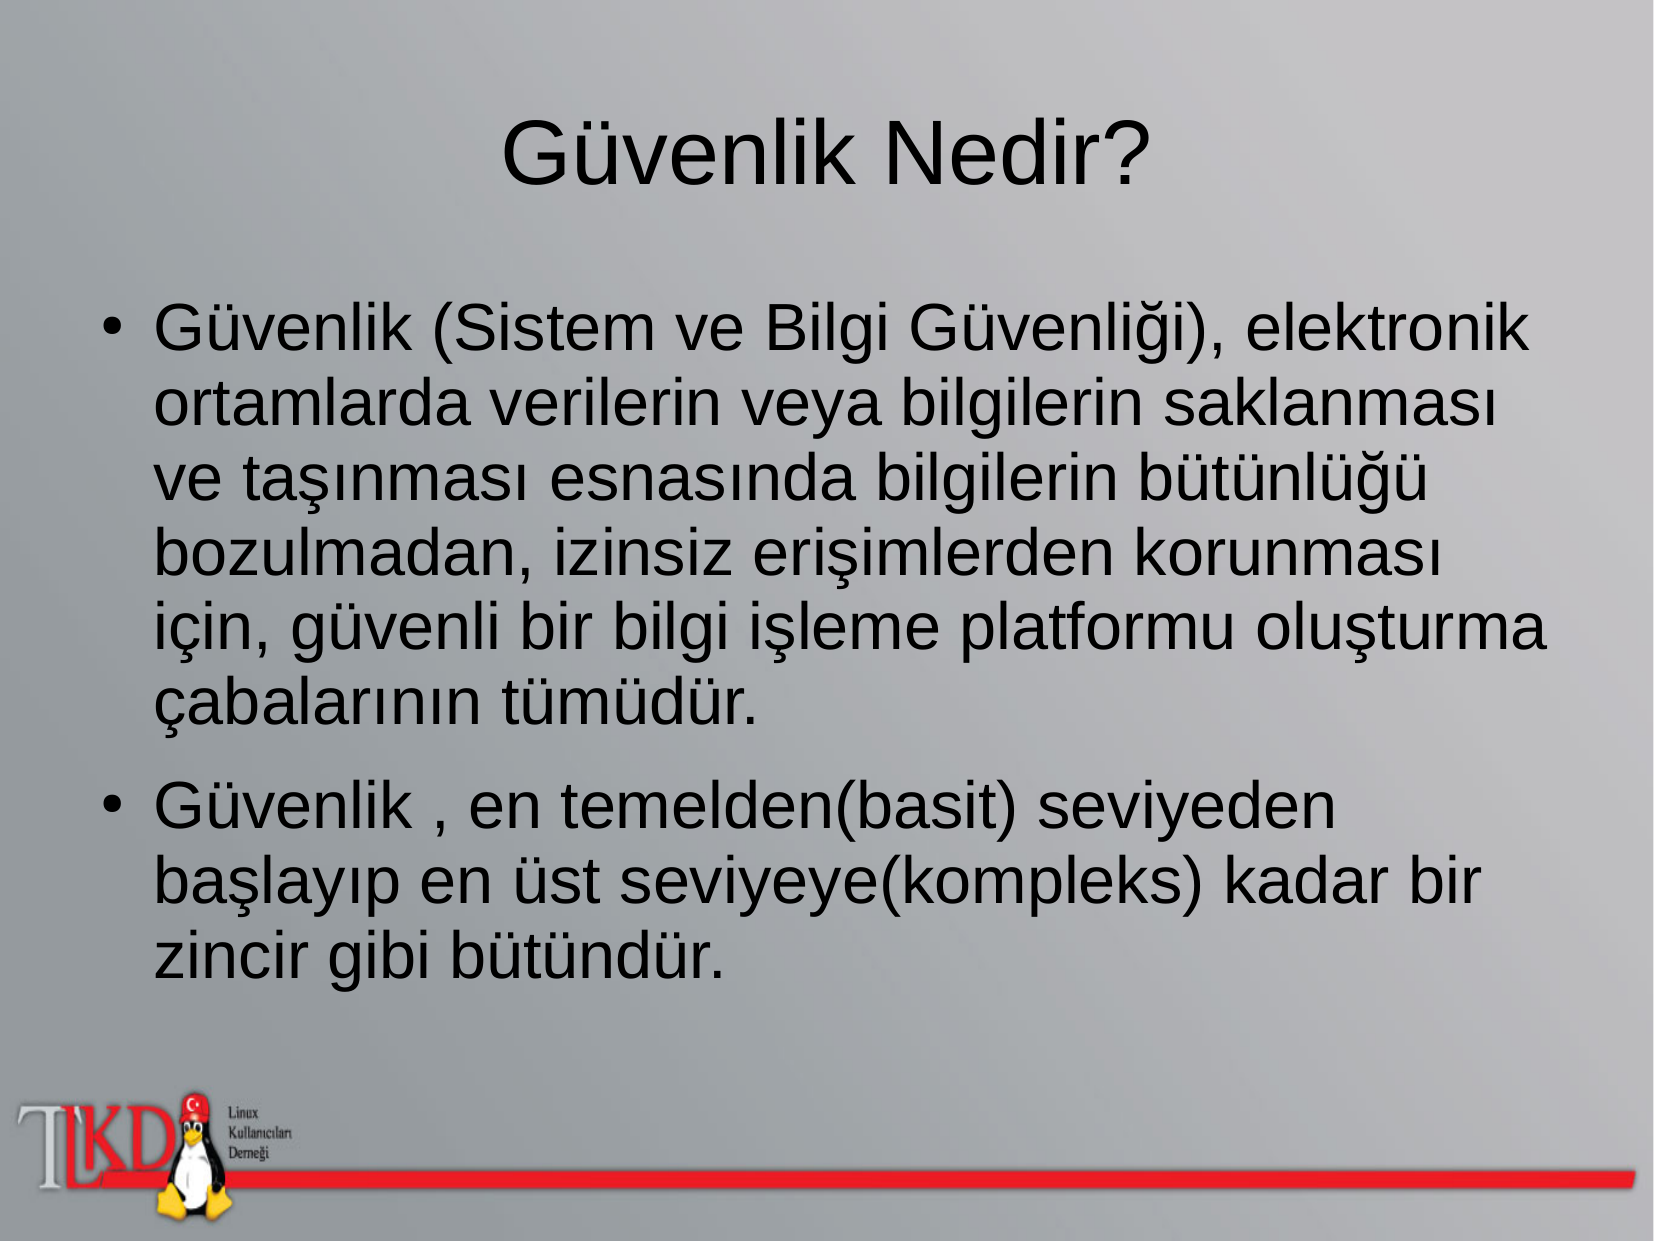

# Güvenlik Nedir?
Güvenlik (Sistem ve Bilgi Güvenliği), elektronik ortamlarda verilerin veya bilgilerin saklanması ve taşınması esnasında bilgilerin bütünlüğü bozulmadan, izinsiz erişimlerden korunması için, güvenli bir bilgi işleme platformu oluşturma çabalarının tümüdür.
Güvenlik , en temelden(basit) seviyeden başlayıp en üst seviyeye(kompleks) kadar bir zincir gibi bütündür.